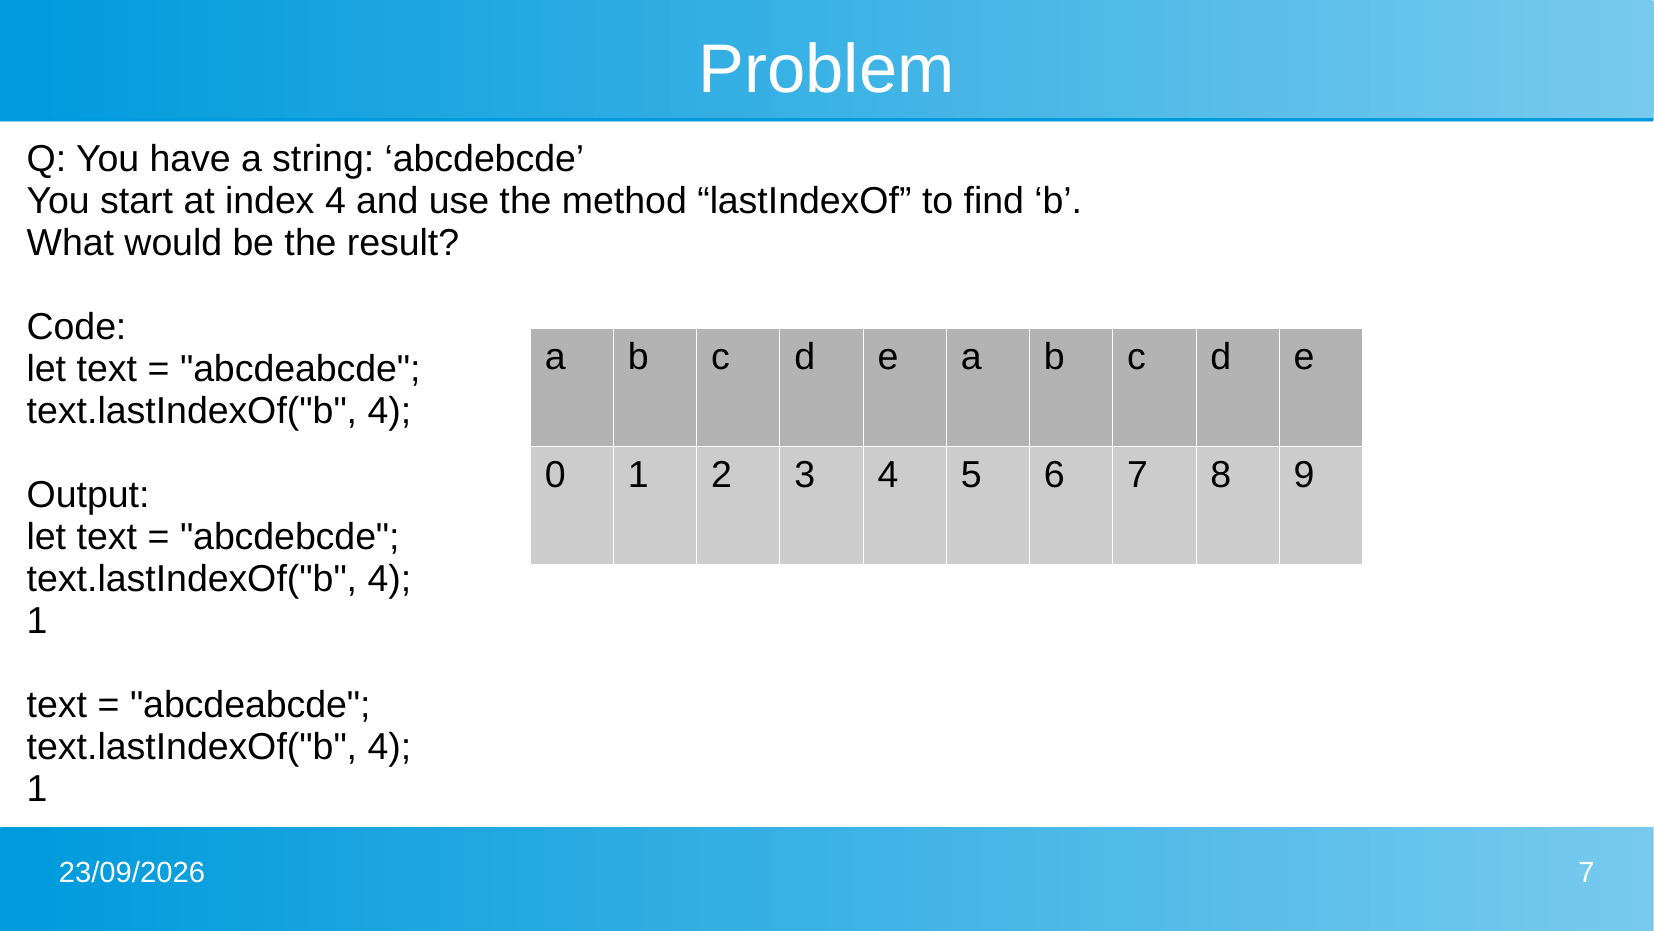

# Problem
Q: You have a string: ‘abcdebcde’
You start at index 4 and use the method “lastIndexOf” to find ‘b’.
What would be the result?
Code:
let text = "abcdeabcde";
text.lastIndexOf("b", 4);
Output:
let text = "abcdebcde";
text.lastIndexOf("b", 4);
1
text = "abcdeabcde";
text.lastIndexOf("b", 4);
1
| a | b | c | d | e | a | b | c | d | e |
| --- | --- | --- | --- | --- | --- | --- | --- | --- | --- |
| 0 | 1 | 2 | 3 | 4 | 5 | 6 | 7 | 8 | 9 |
7